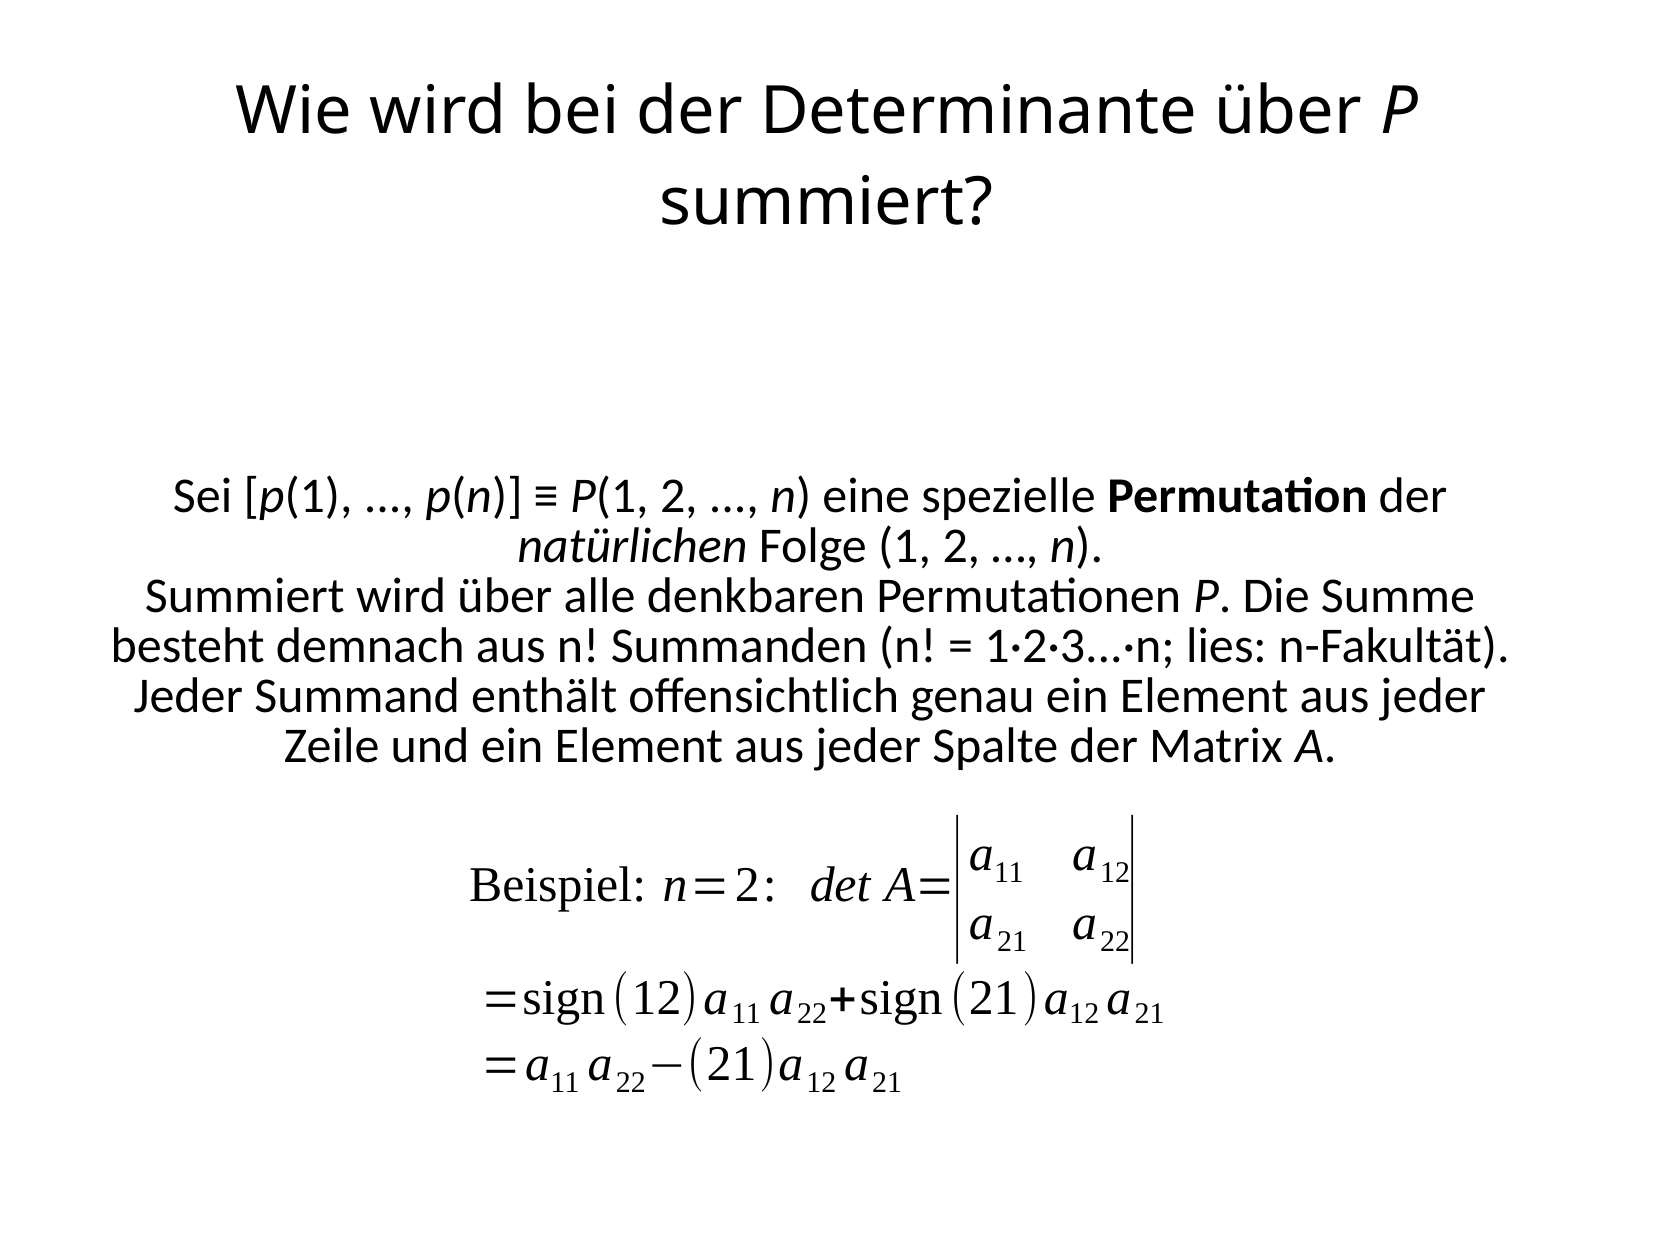

Wie wird bei der Determinante über P summiert?
# Sei [p(1), ..., p(n)] ≡ P(1, 2, ..., n) eine spezielle Permutation der natürlichen Folge (1, 2, …, n).
Summiert wird über alle denkbaren Permutationen P. Die Summe besteht demnach aus n! Summanden (n! = 1·2·3...·n; lies: n-Fakultät). Jeder Summand enthält offensichtlich genau ein Element aus jeder Zeile und ein Element aus jeder Spalte der Matrix A.